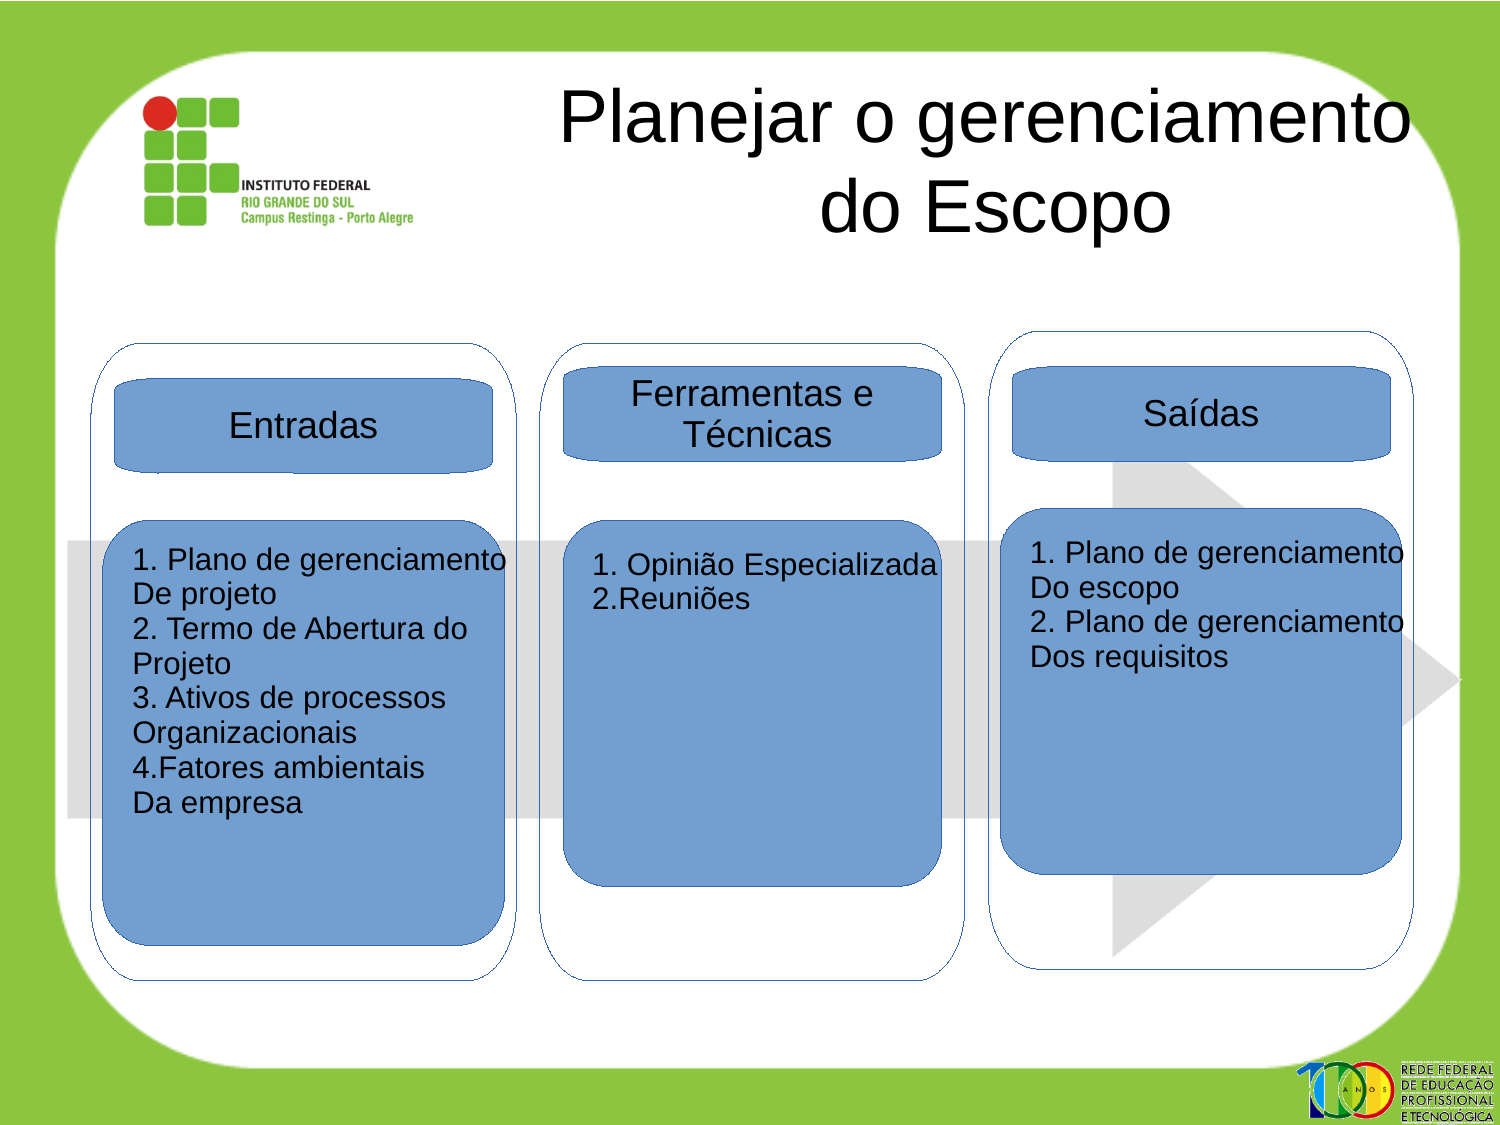

# Planejar o gerenciamento do Escopo
Ferramentas e
 Técnicas
Saídas
Entradas
1. Plano de gerenciamento
Do escopo
2. Plano de gerenciamento
Dos requisitos
1. Plano de gerenciamento
De projeto
2. Termo de Abertura do
Projeto
3. Ativos de processos
Organizacionais
4.Fatores ambientais
Da empresa
1. Opinião Especializada
2.Reuniões
Termo de Abertura do Projeto
Previsões